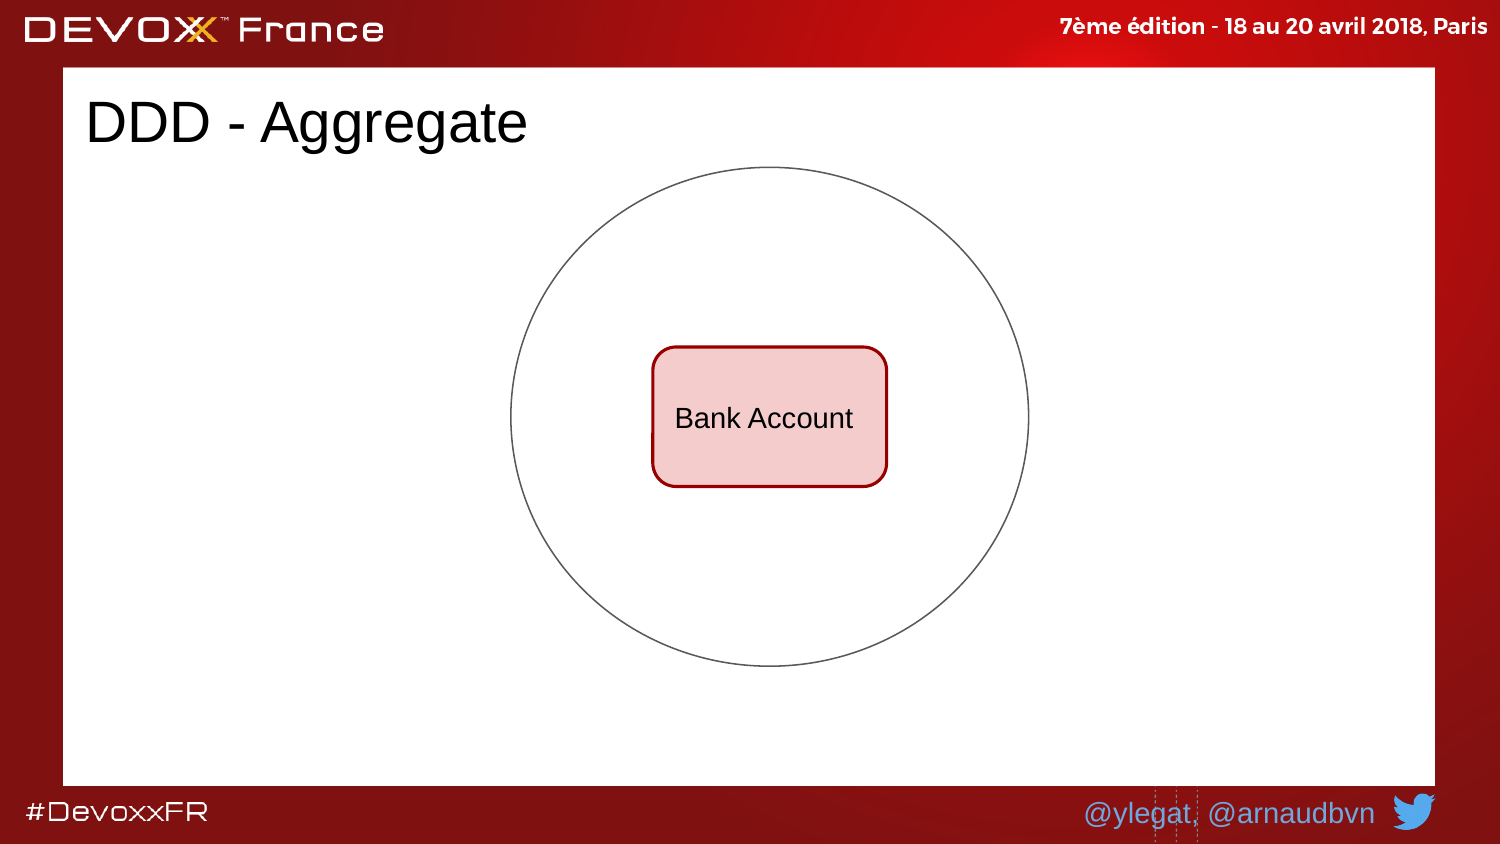

# DDD - Aggregate
Bank Account
@ylegat, @arnaudbvn